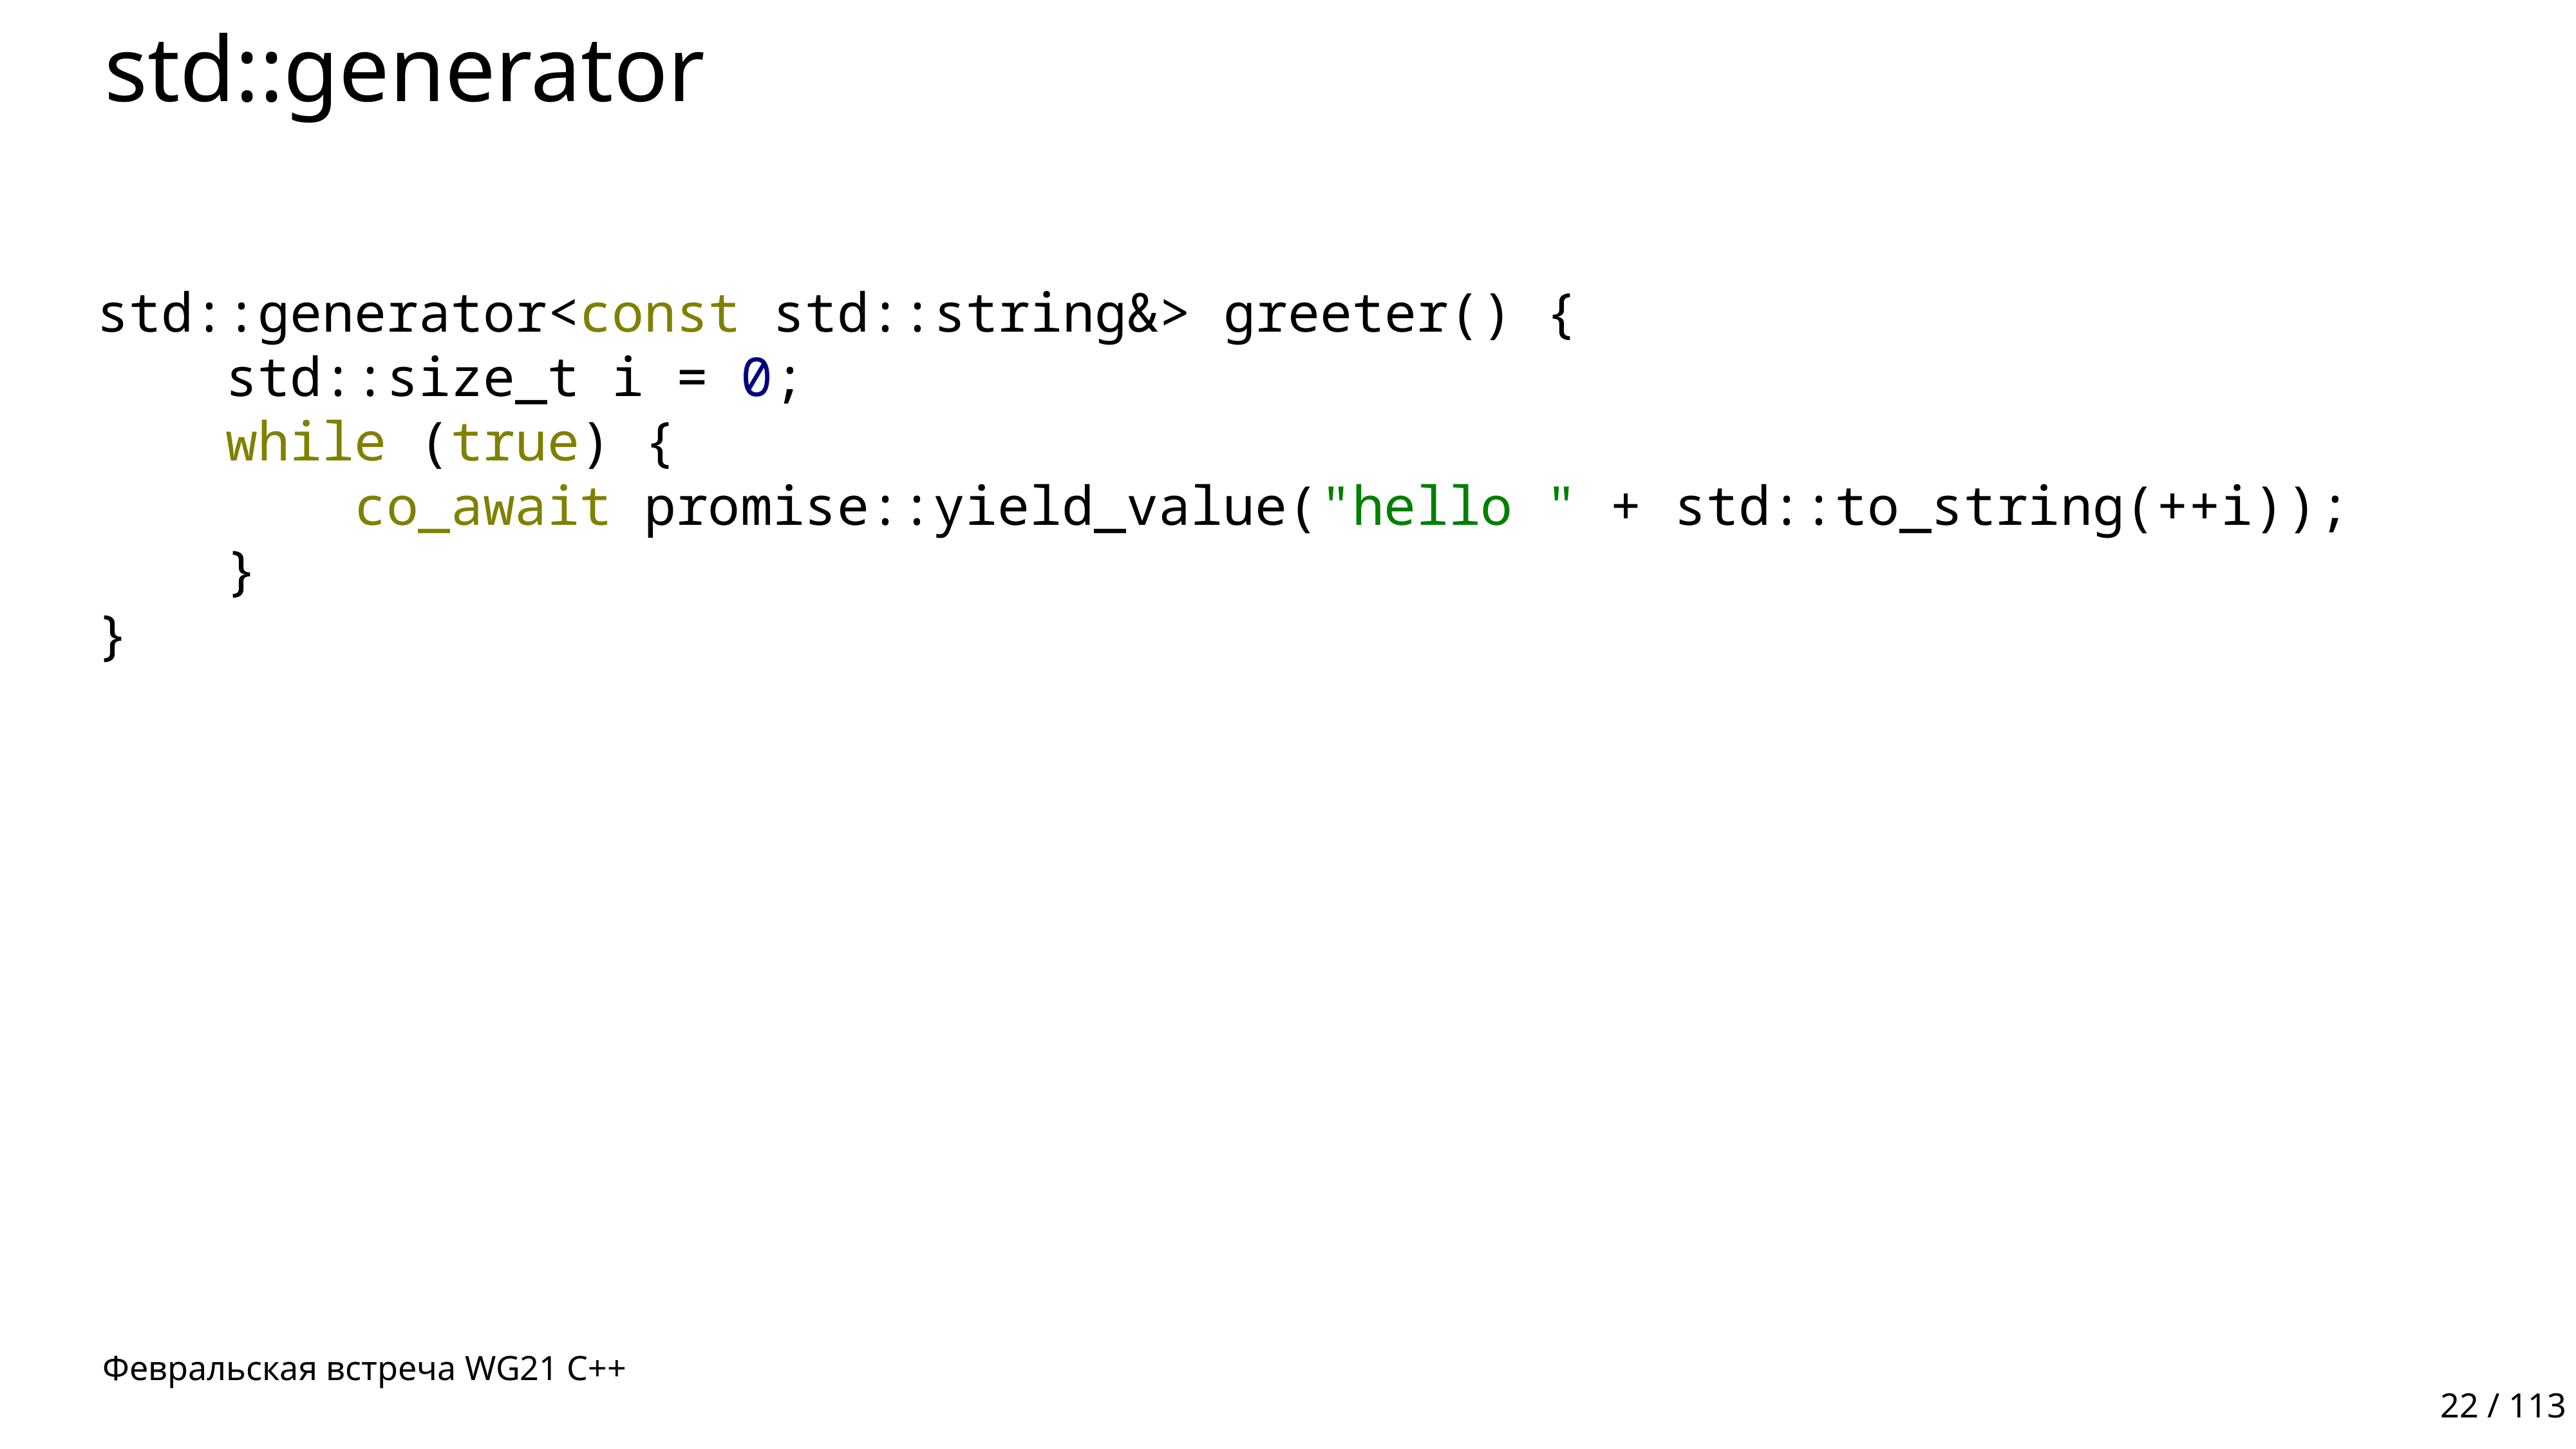

# std::generator
std::generator<const std::string&> greeter() {
 std::size_t i = 0;
 while (true) {
 co_await promise::yield_value("hello " + std::to_string(++i));
 }
}
Февральская встреча WG21 C++